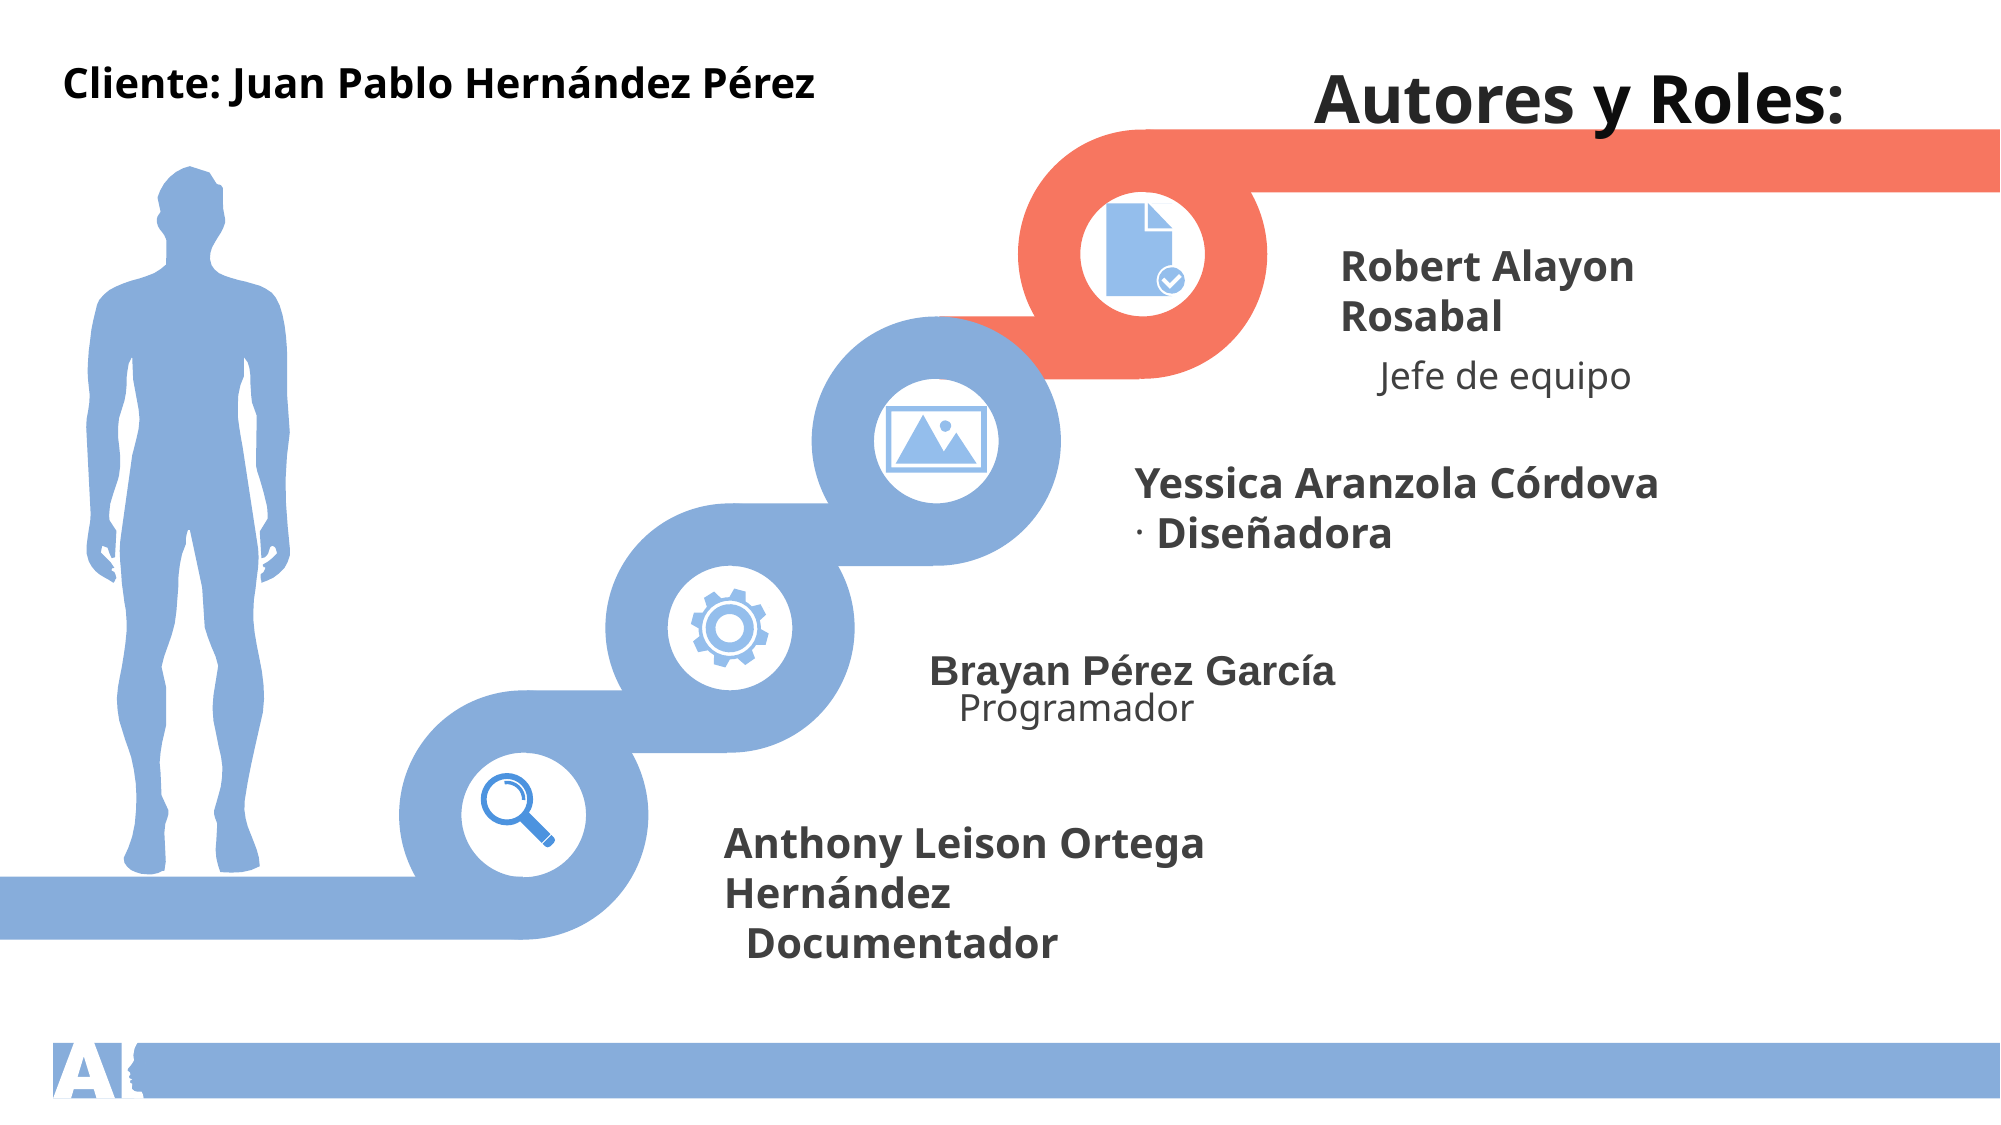

Cliente: Juan Pablo Hernández Pérez
Autores y Roles:
Robert Alayon Rosabal
Jefe de equipo
Yessica Aranzola Córdova
 Diseñadora
.
Brayan Pérez García
 Programador
Anthony Leison Ortega Hernández
 Documentador